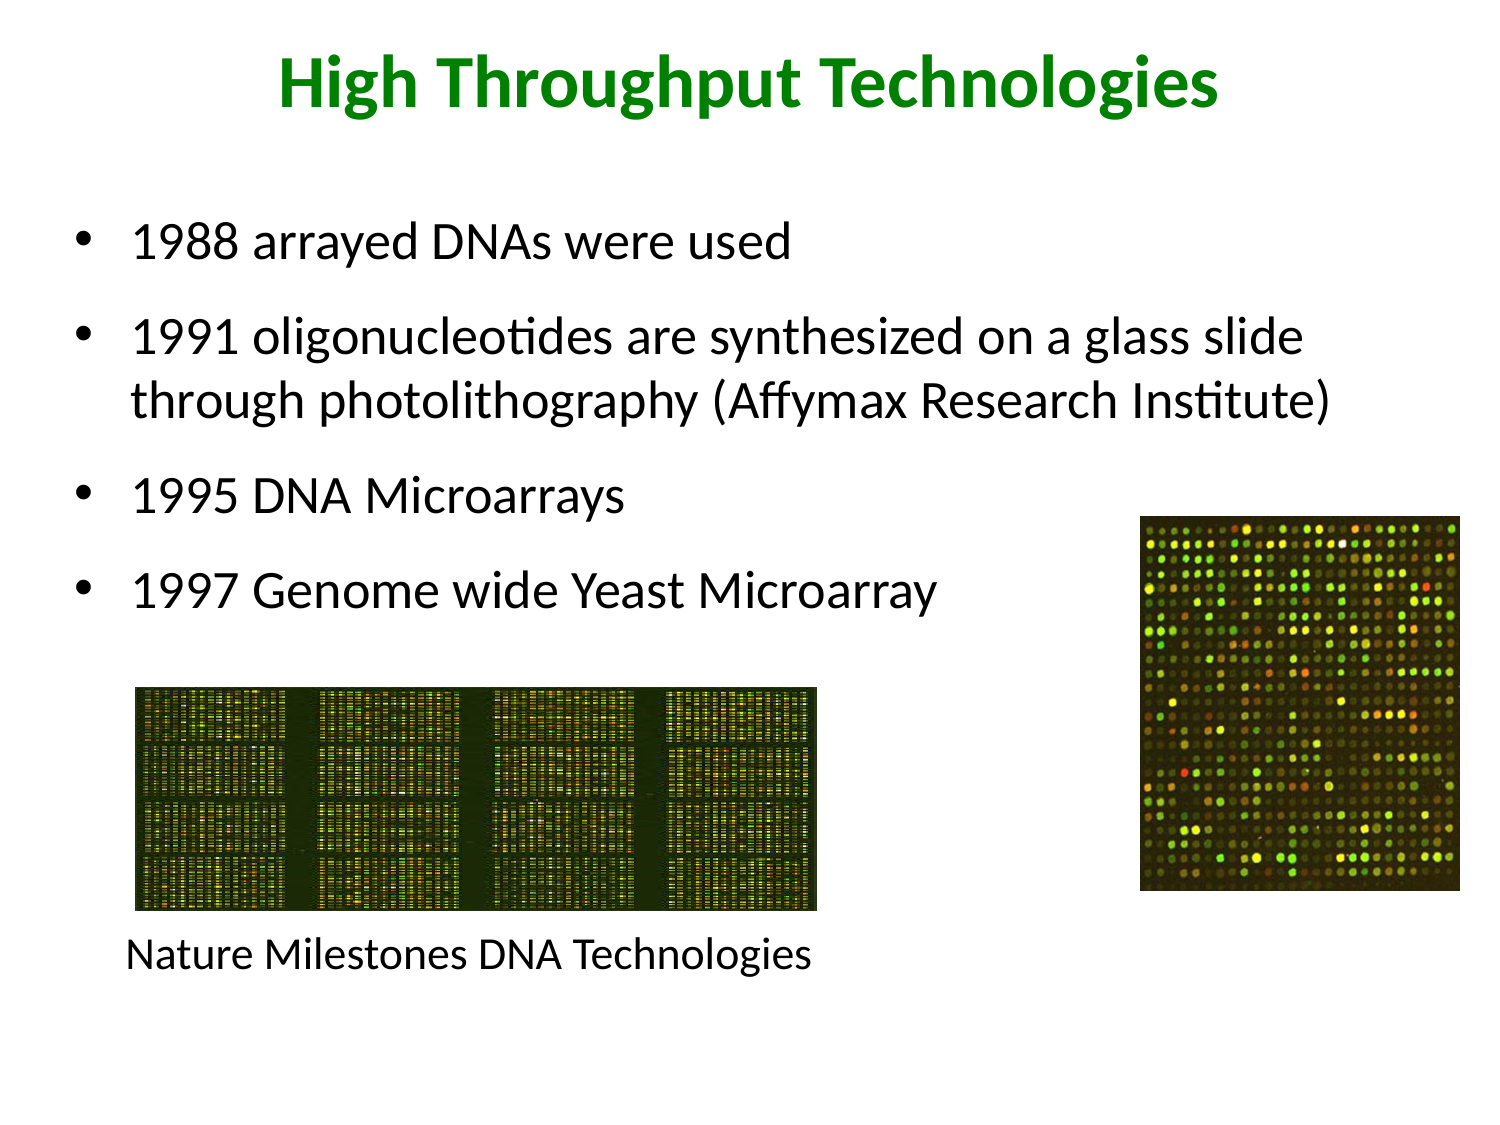

High Throughput Technologies
1988 arrayed DNAs were used
1991 oligonucleotides are synthesized on a glass slide through photolithography (Affymax Research Institute)‏
1995 DNA Microarrays
1997 Genome wide Yeast Microarray
Nature Milestones DNA Technologies